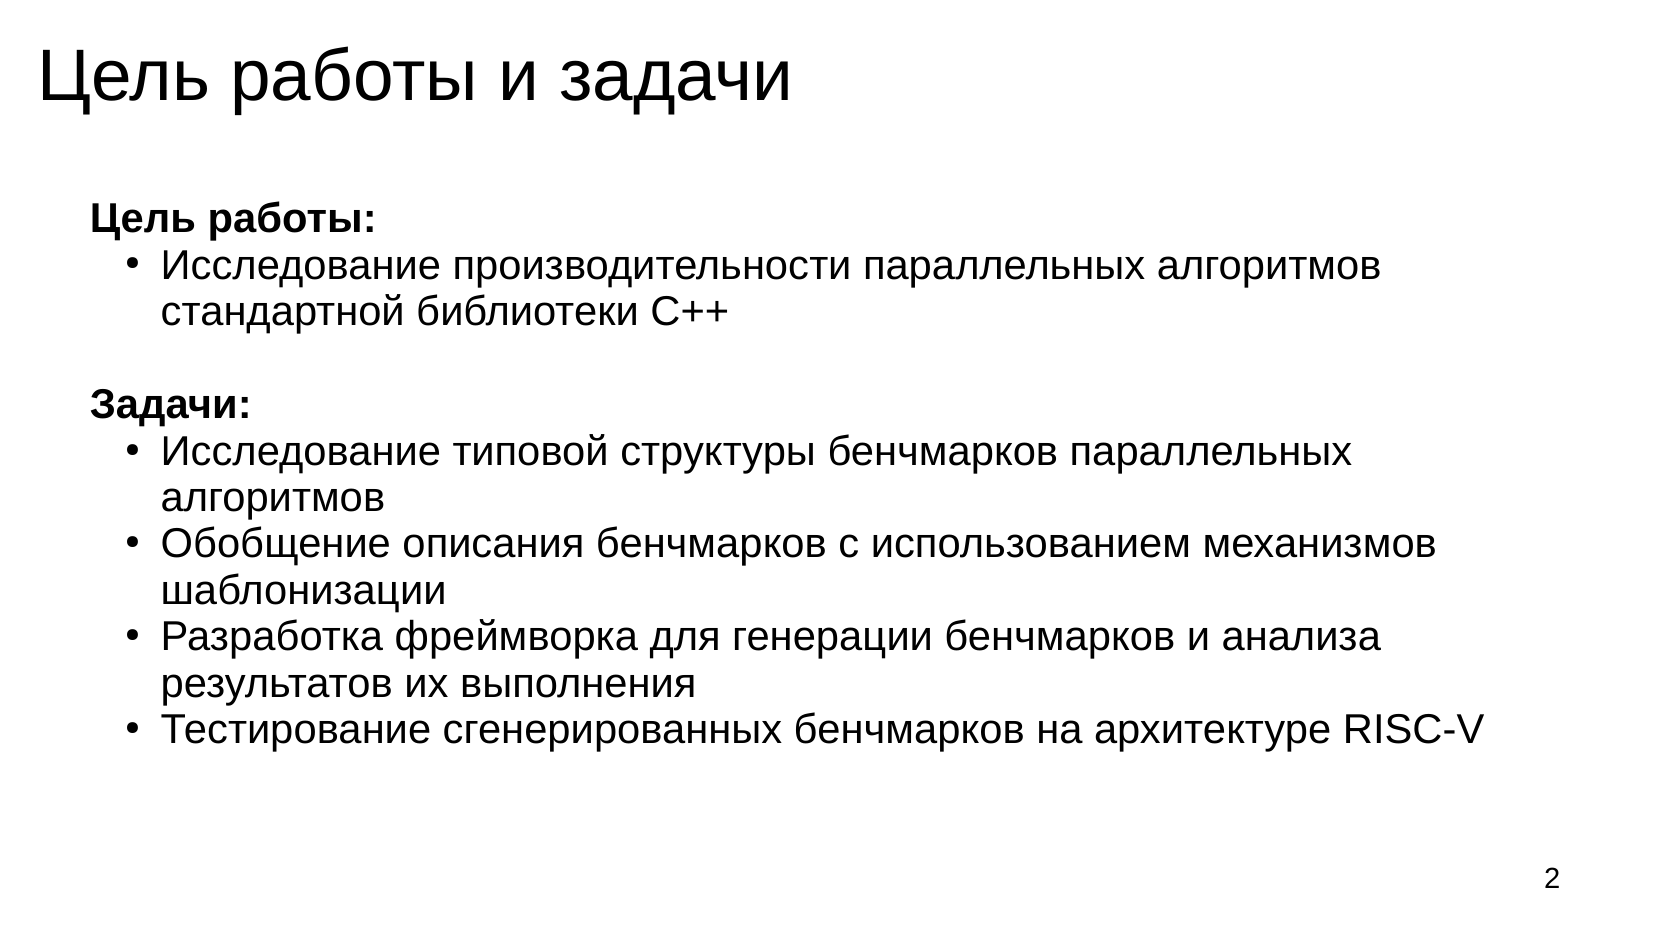

# Цель работы и задачи
Цель работы:
Исследование производительности параллельных алгоритмов стандартной библиотеки C++
Задачи:
Исследование типовой структуры бенчмарков параллельных алгоритмов
Обобщение описания бенчмарков с использованием механизмов шаблонизации
Разработка фреймворка для генерации бенчмарков и анализа результатов их выполнения
Тестирование сгенерированных бенчмарков на архитектуре RISC-V